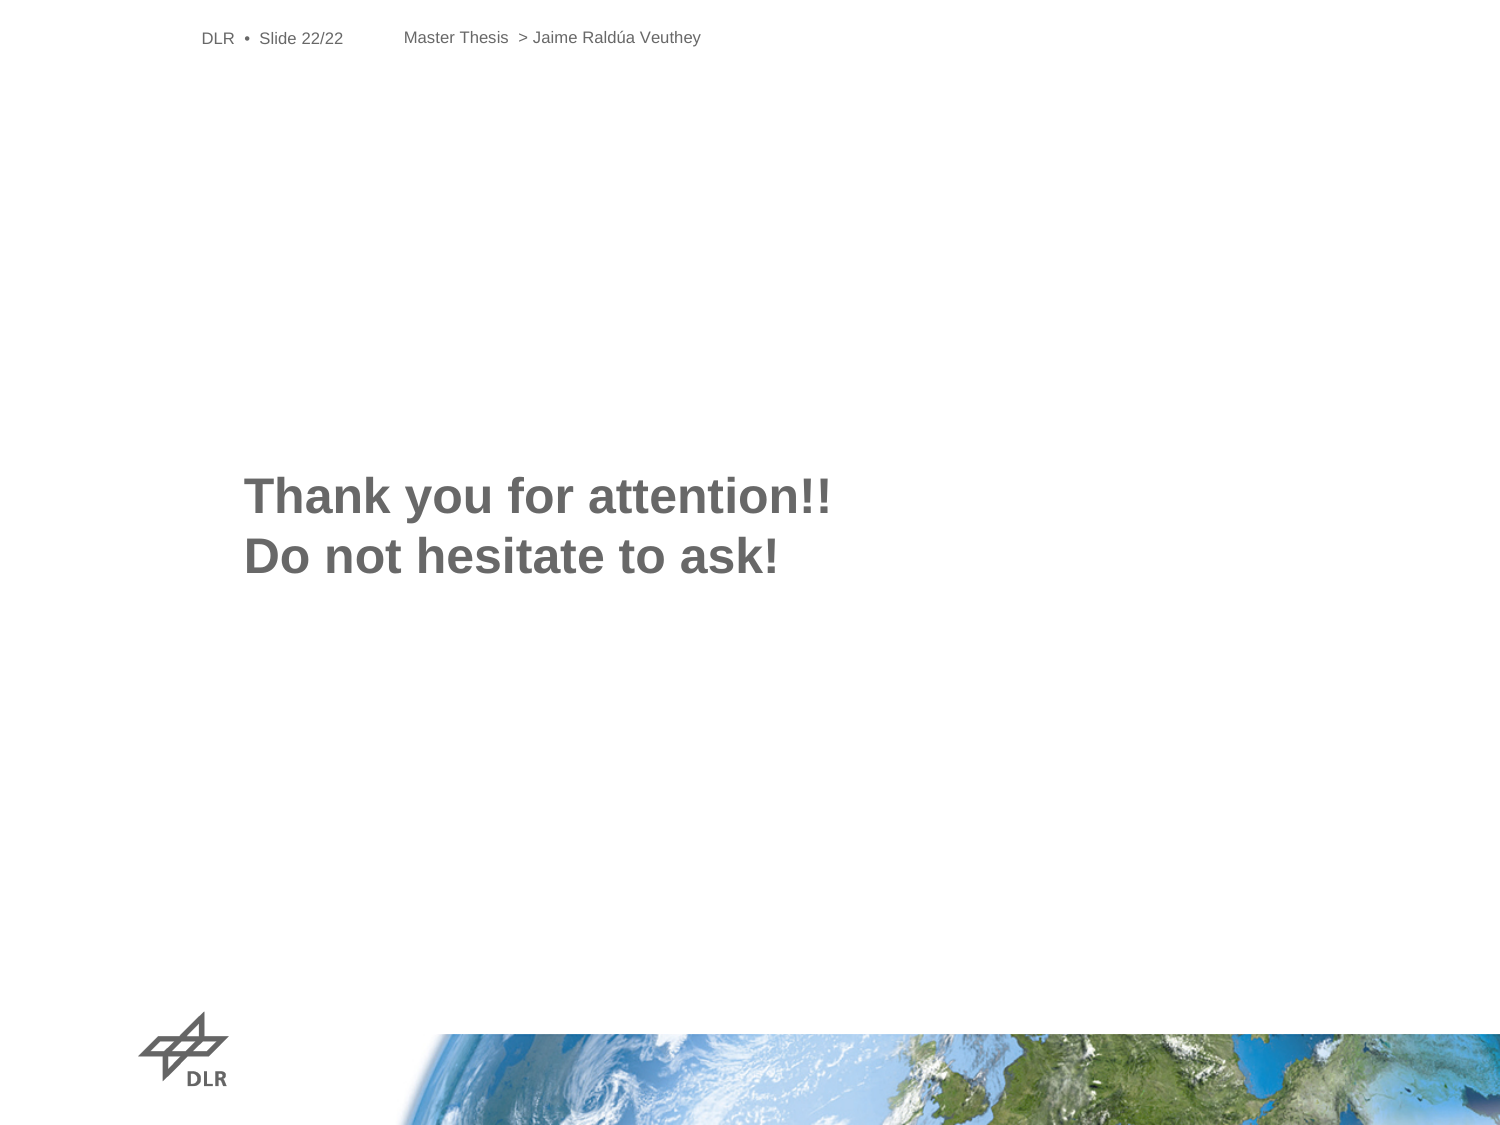

#
Thank you for attention!!
Do not hesitate to ask!